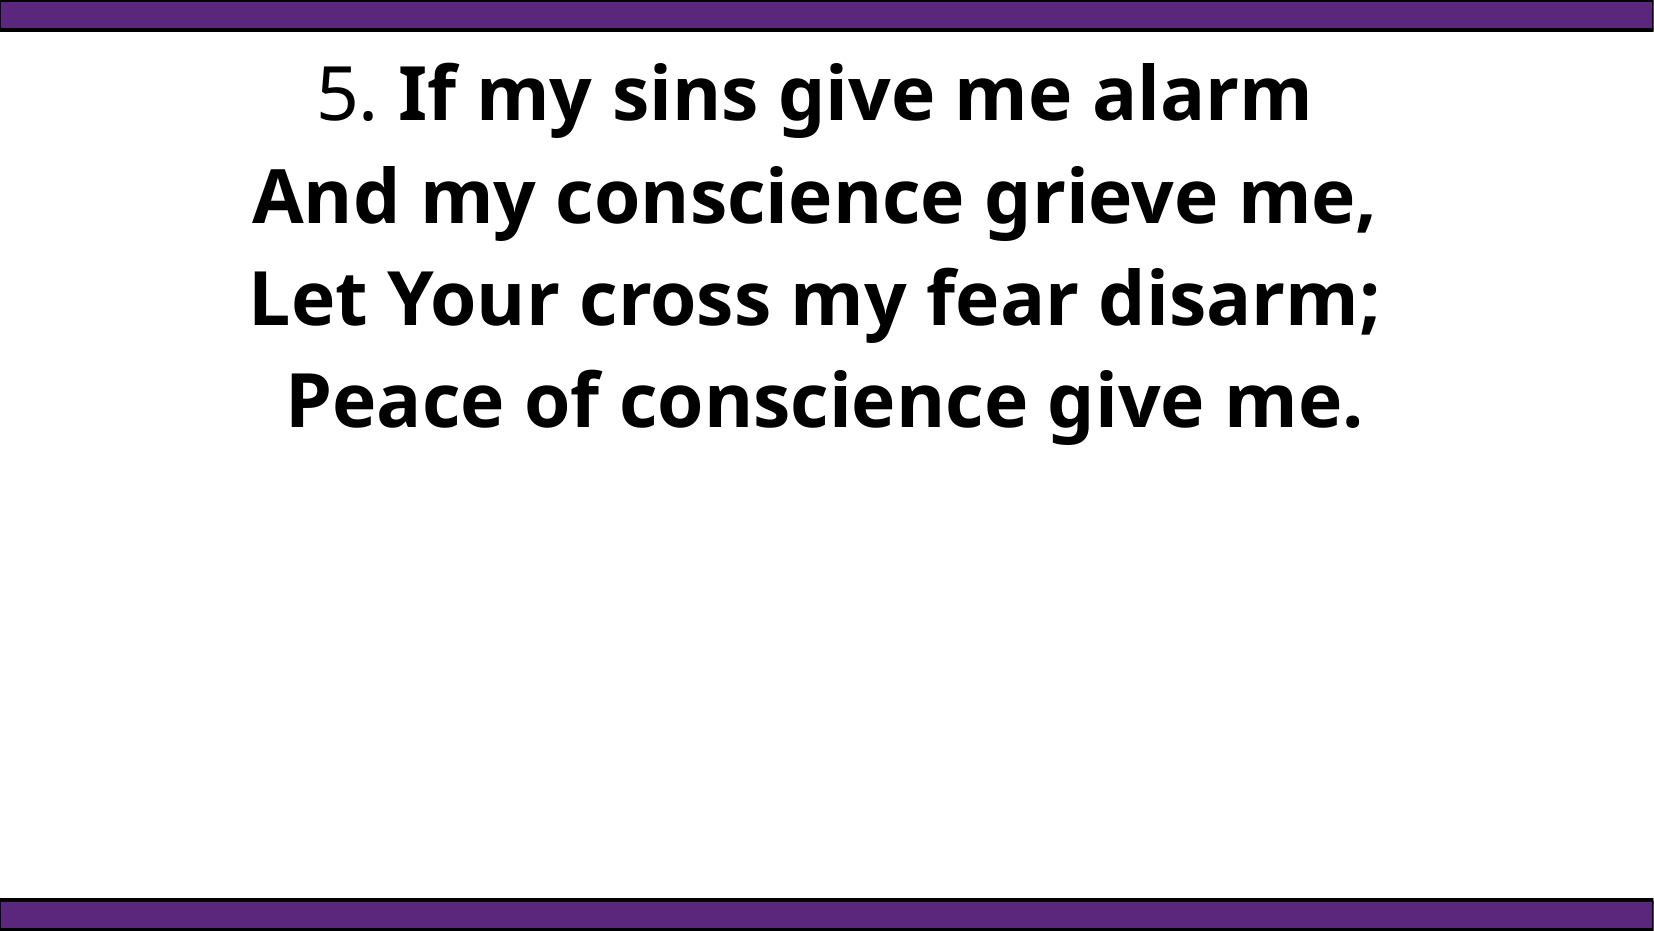

5. If my sins give me alarm
And my conscience grieve me,
Let Your cross my fear disarm;
Peace of conscience give me.